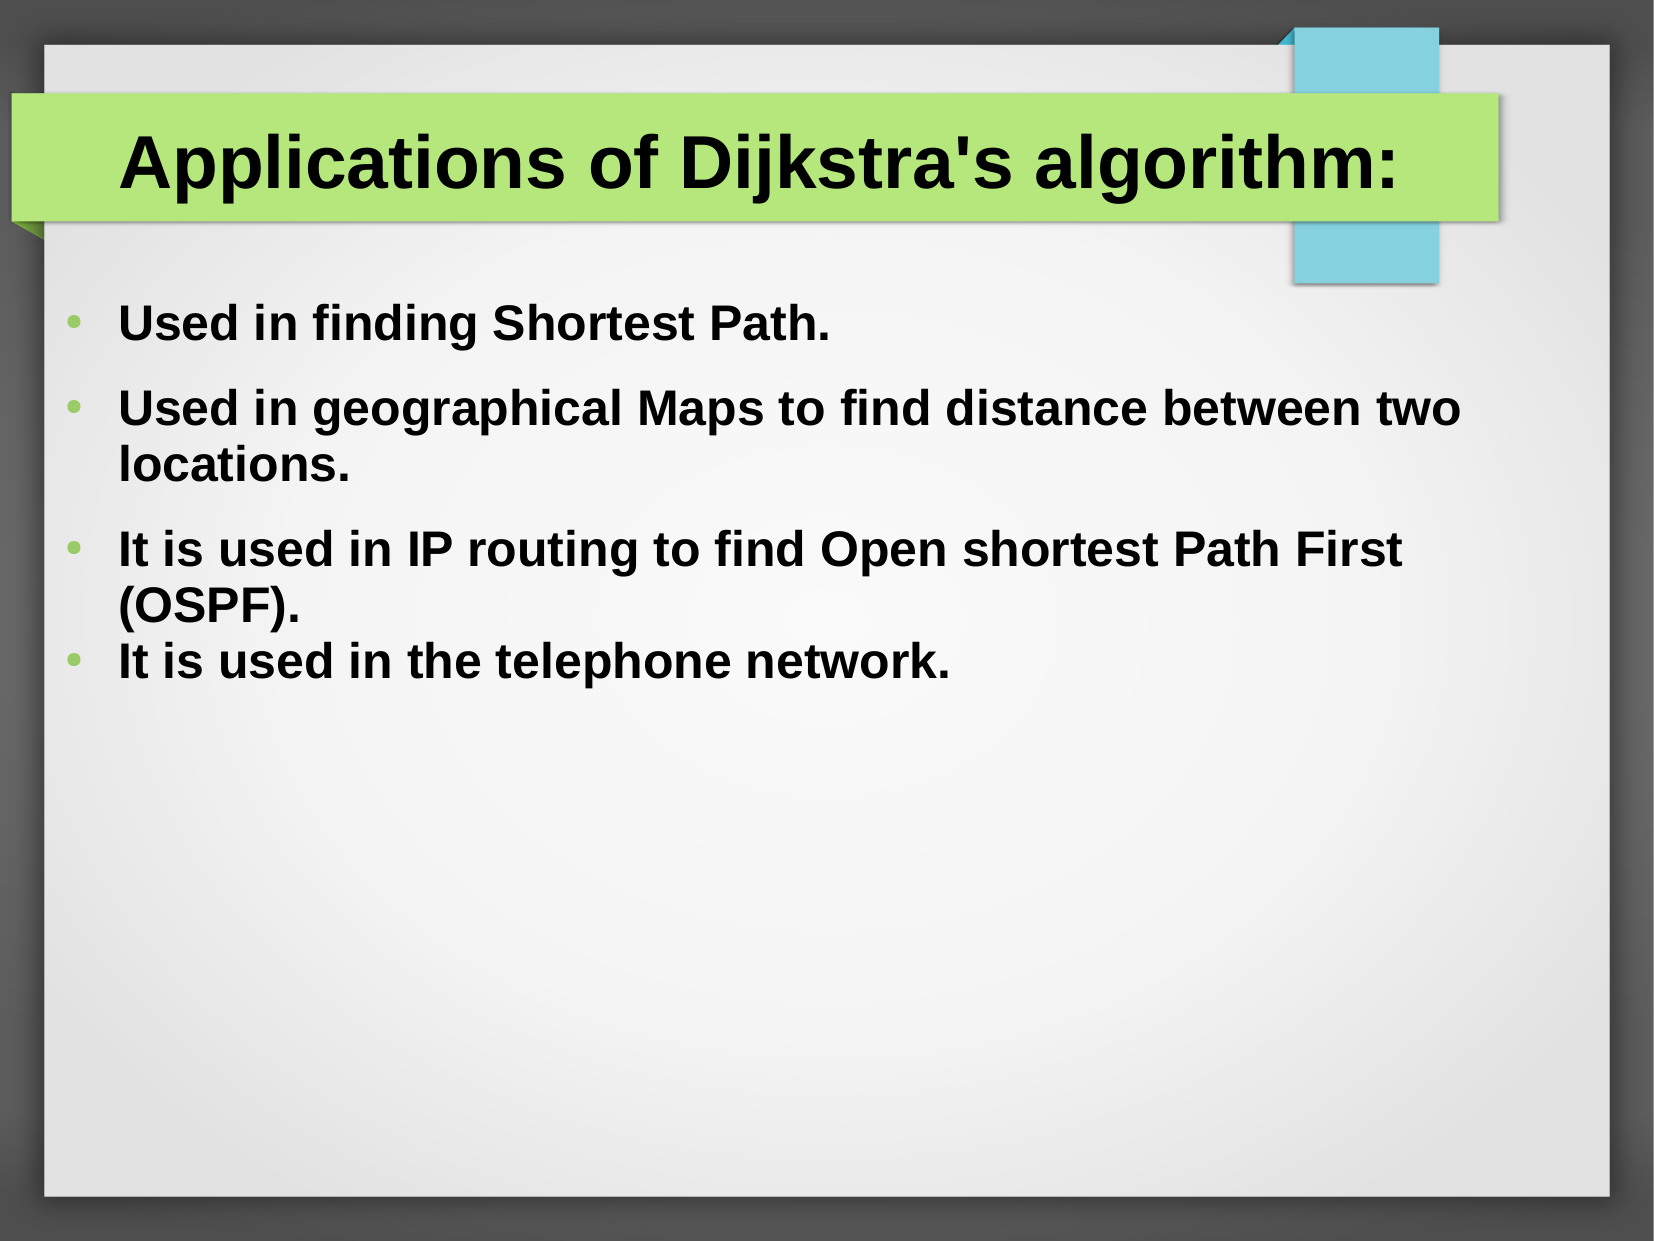

# Applications of Dijkstra's algorithm:
Used in finding Shortest Path.
Used in geographical Maps to find distance between two locations.
It is used in IP routing to find Open shortest Path First (OSPF).
It is used in the telephone network.